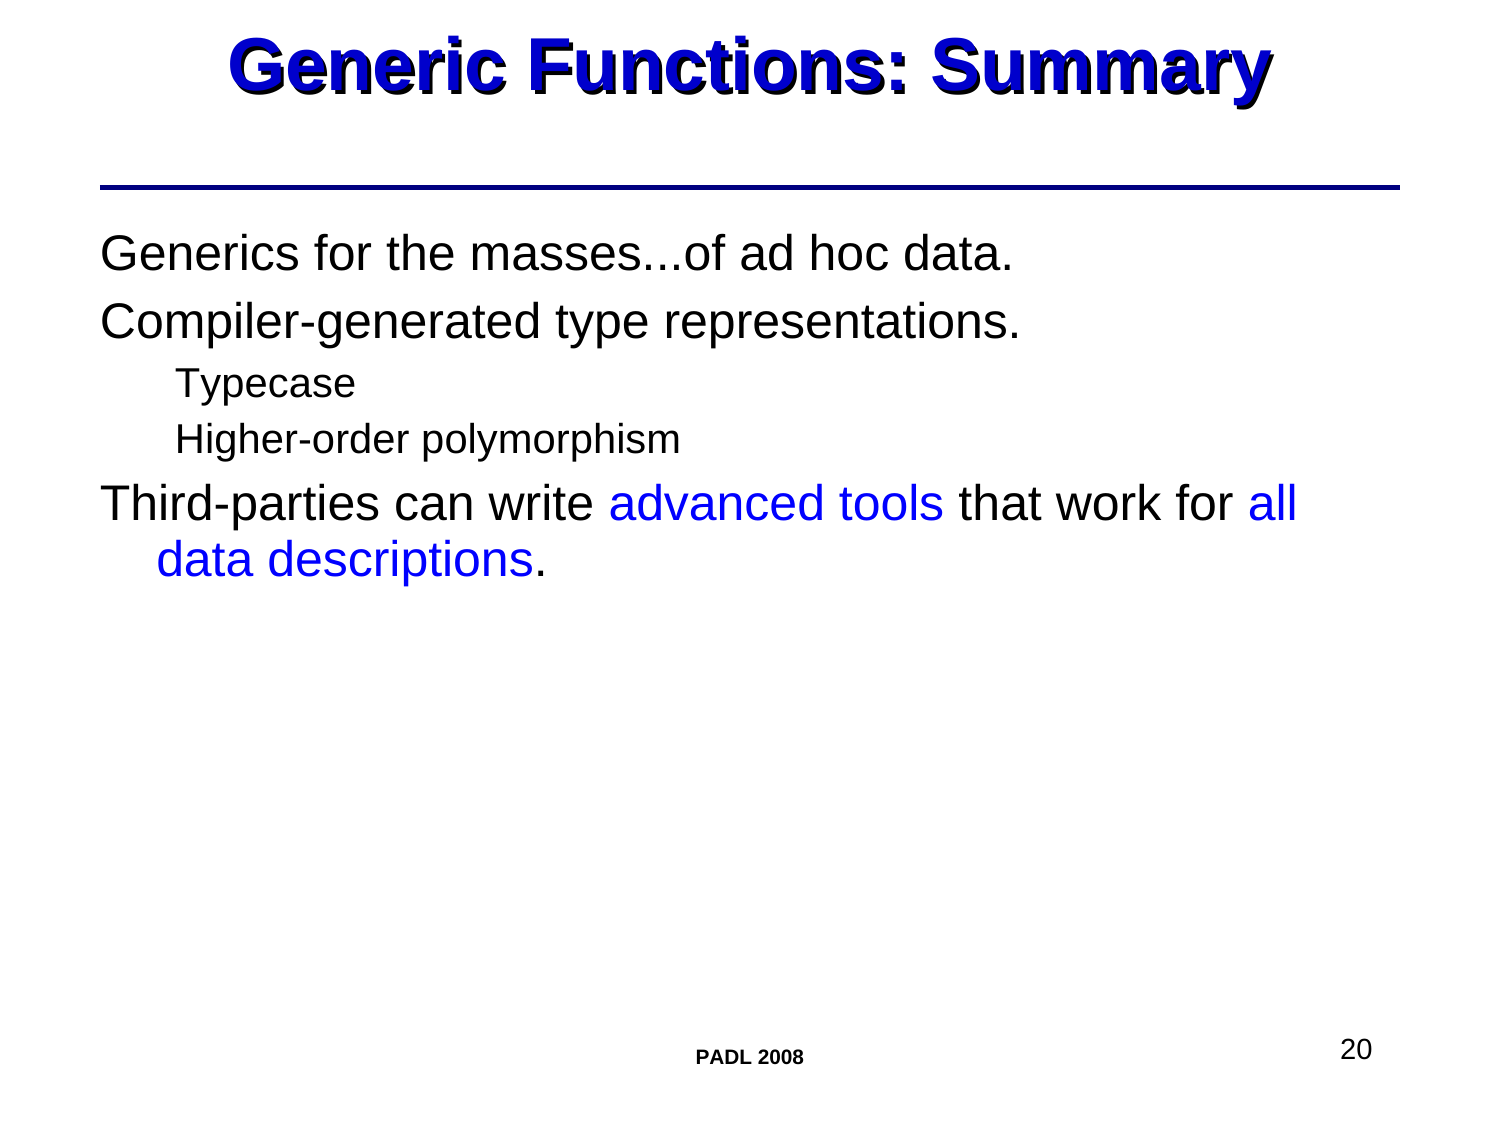

# Generic Functions: Summary
Generics for the masses...of ad hoc data.
Compiler-generated type representations.
Typecase
Higher-order polymorphism
Third-parties can write advanced tools that work for all data descriptions.
20